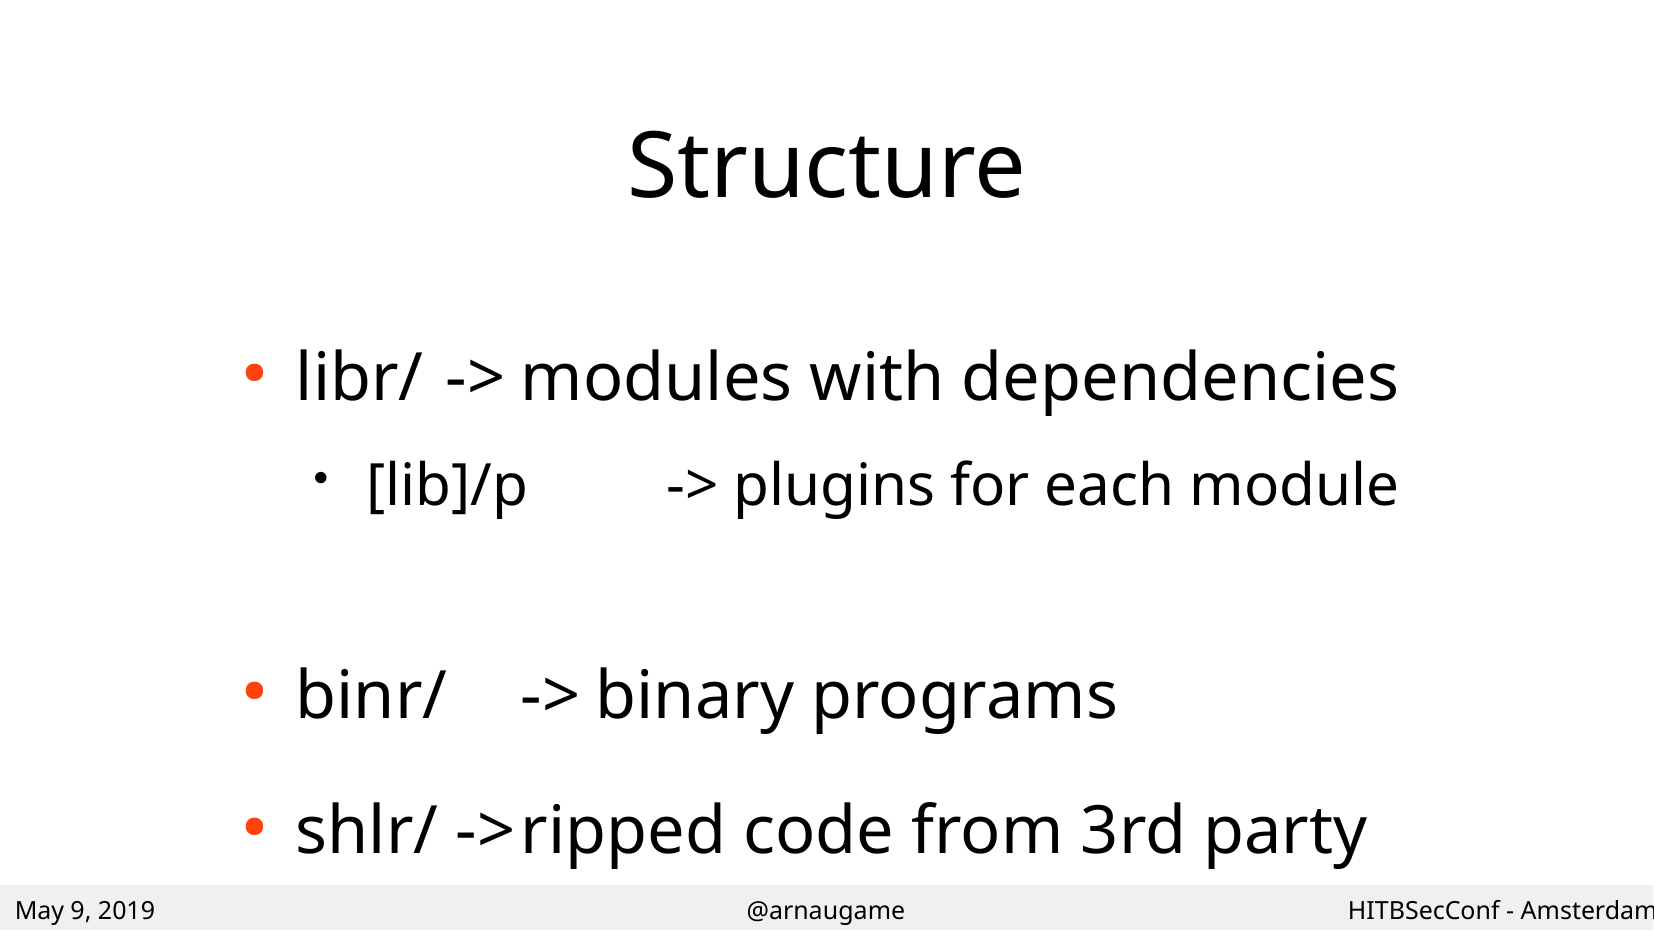

# Structure
libr/	->	modules with dependencies
[lib]/p		-> plugins for each module
binr/	->	binary programs
shlr/ ->	ripped code from 3rd party
May 9, 2019
@arnaugamez
HITBSecConf - Amsterdam